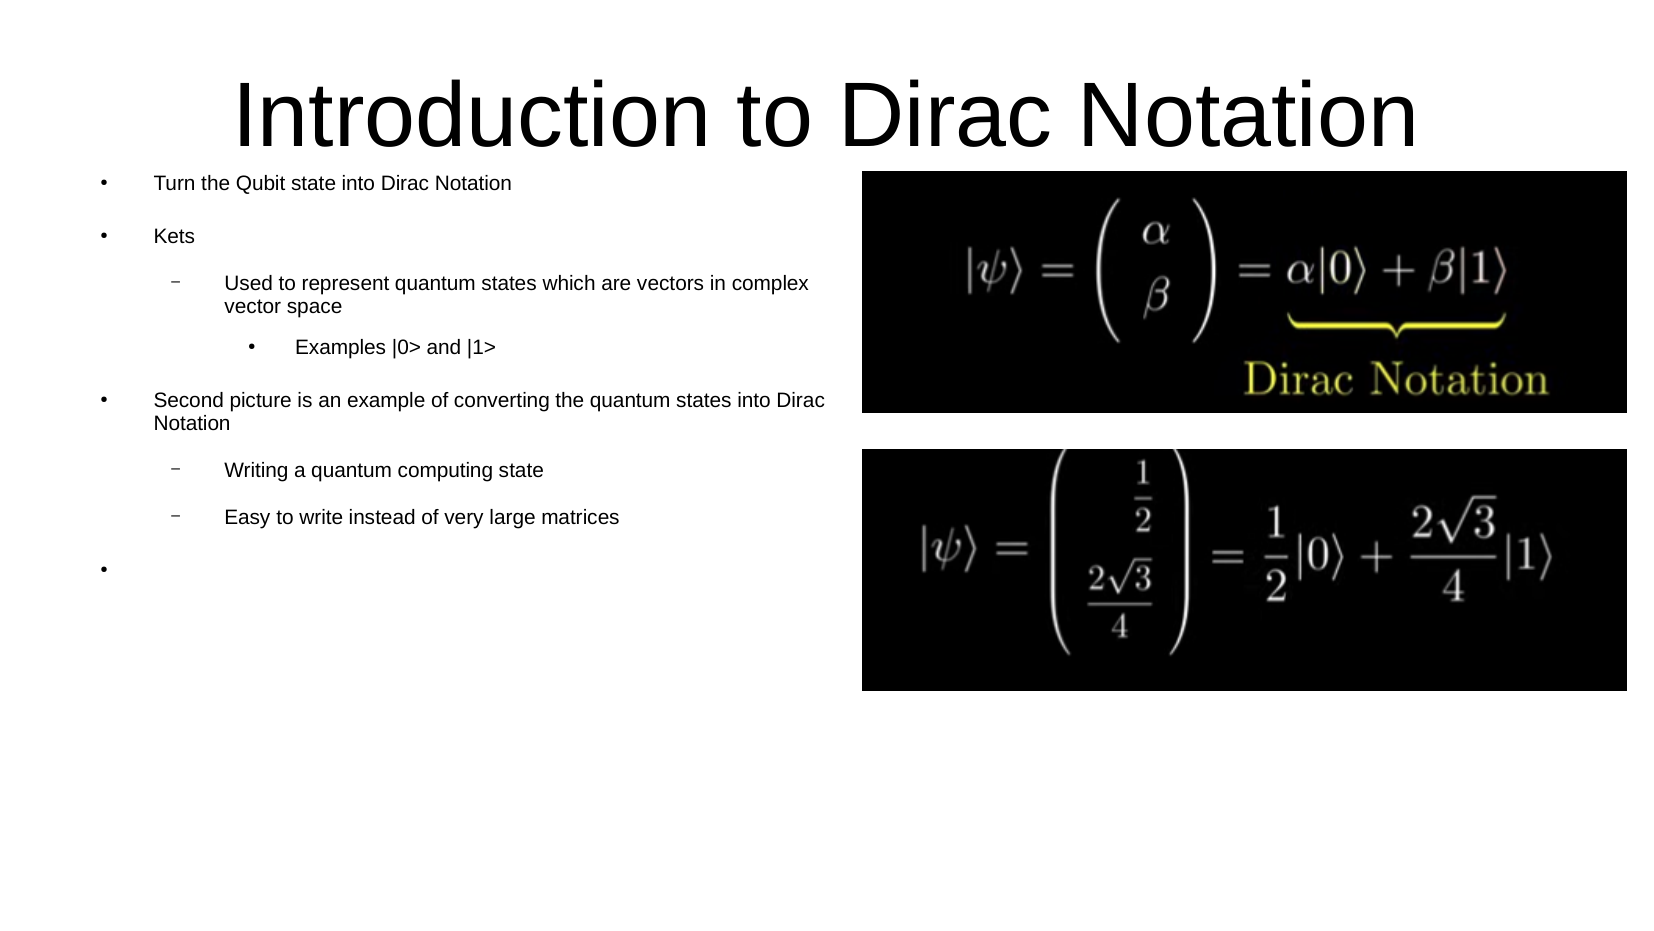

# Introduction to Dirac Notation
Turn the Qubit state into Dirac Notation
Kets
Used to represent quantum states which are vectors in complex
vector space
Examples |0> and |1>
Second picture is an example of converting the quantum states into Dirac
Notation
Writing a quantum computing state
Easy to write instead of very large matrices